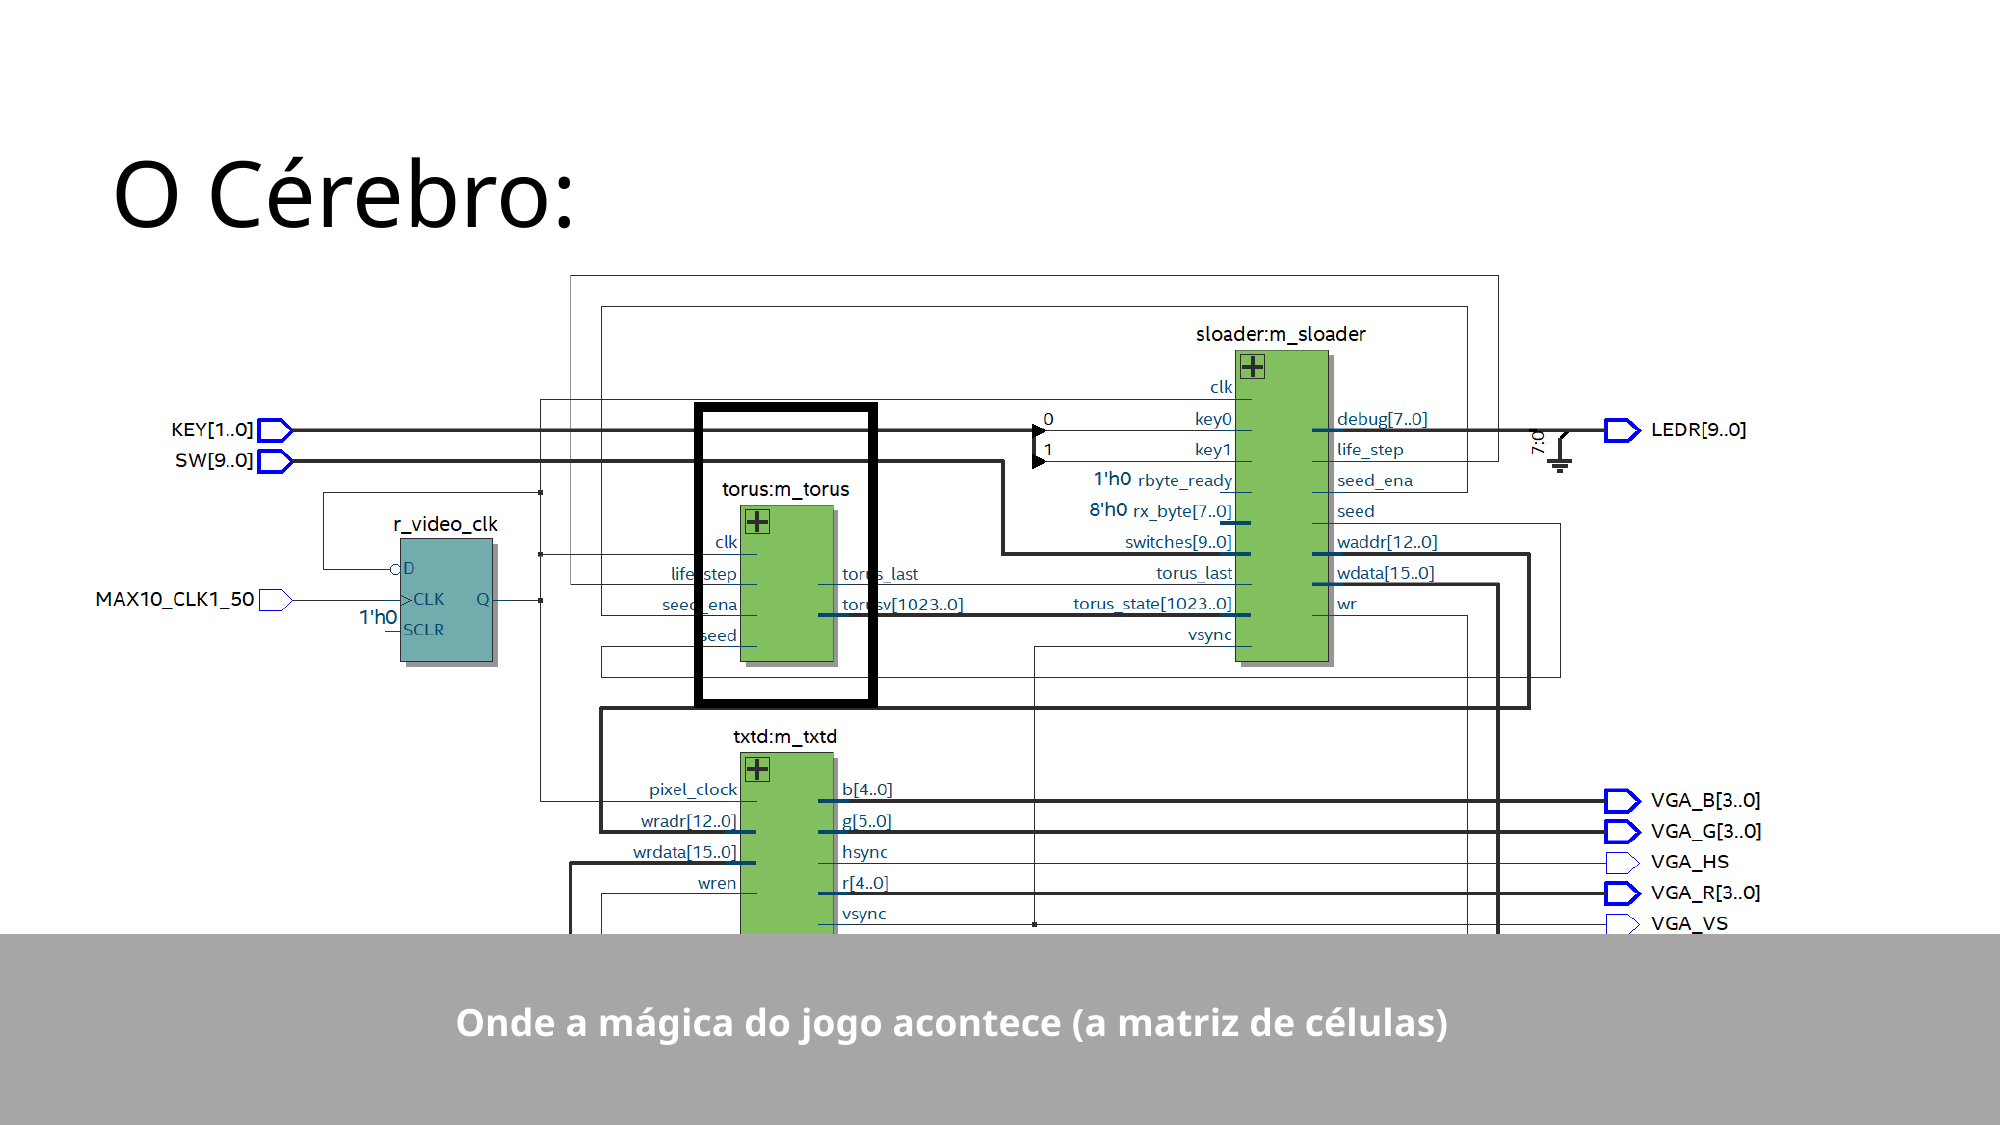

# O Cérebro:
Onde a mágica do jogo acontece (a matriz de células)